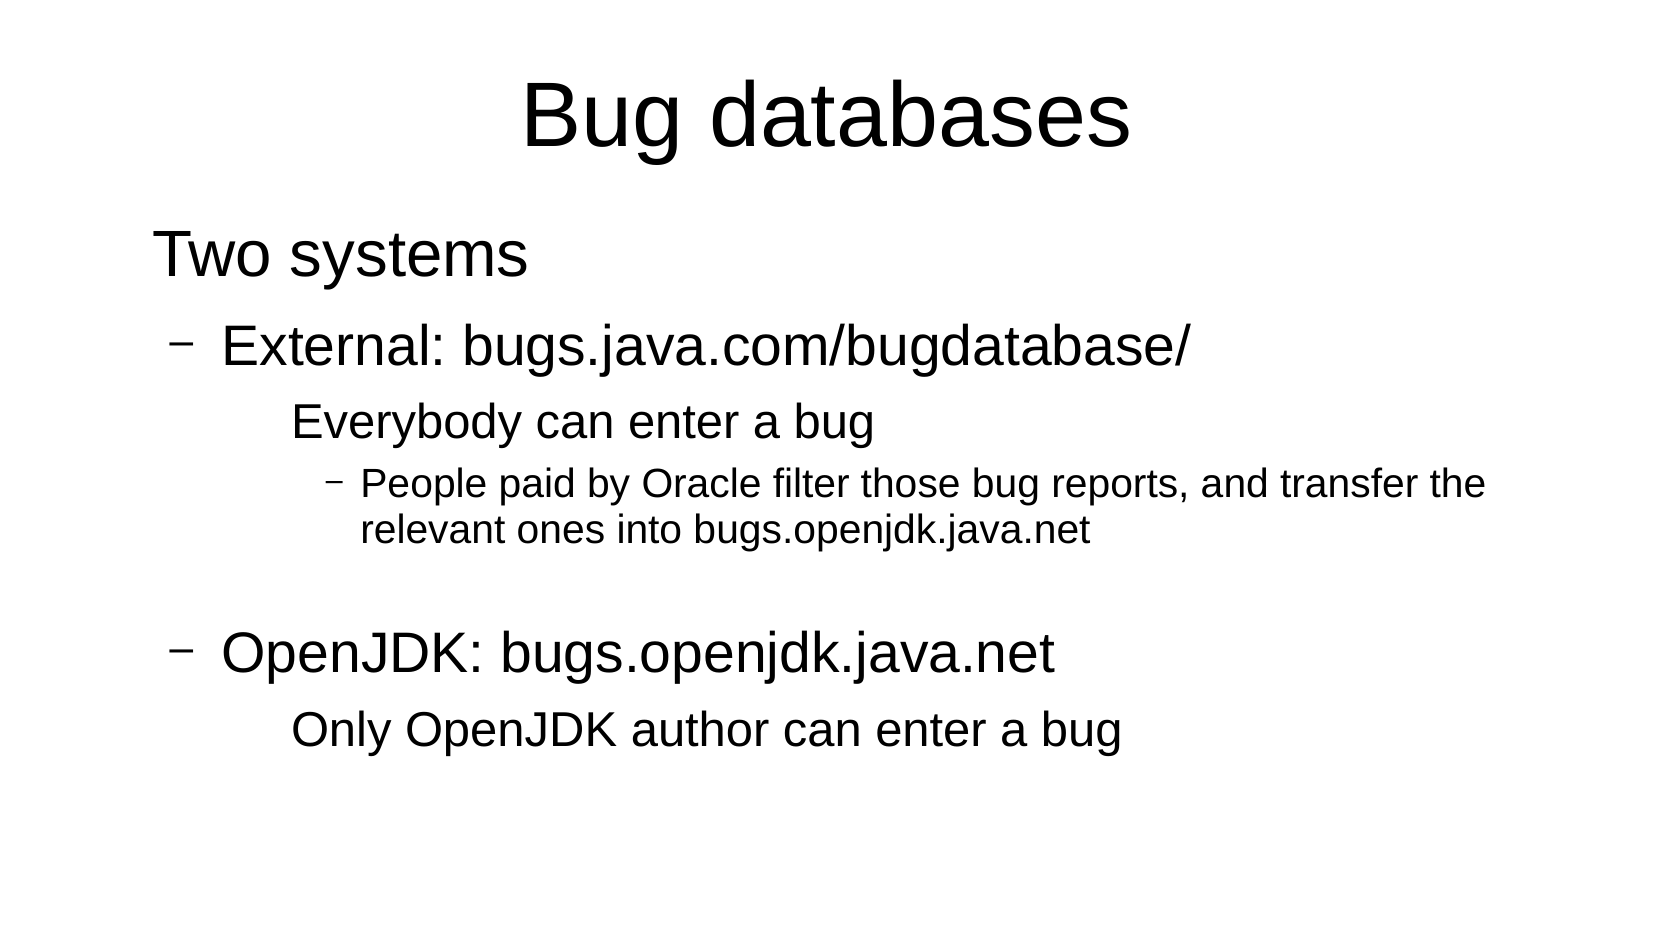

# Bug databases
Two systems
External: bugs.java.com/bugdatabase/
Everybody can enter a bug
People paid by Oracle filter those bug reports, and transfer the relevant ones into bugs.openjdk.java.net
OpenJDK: bugs.openjdk.java.net
Only OpenJDK author can enter a bug